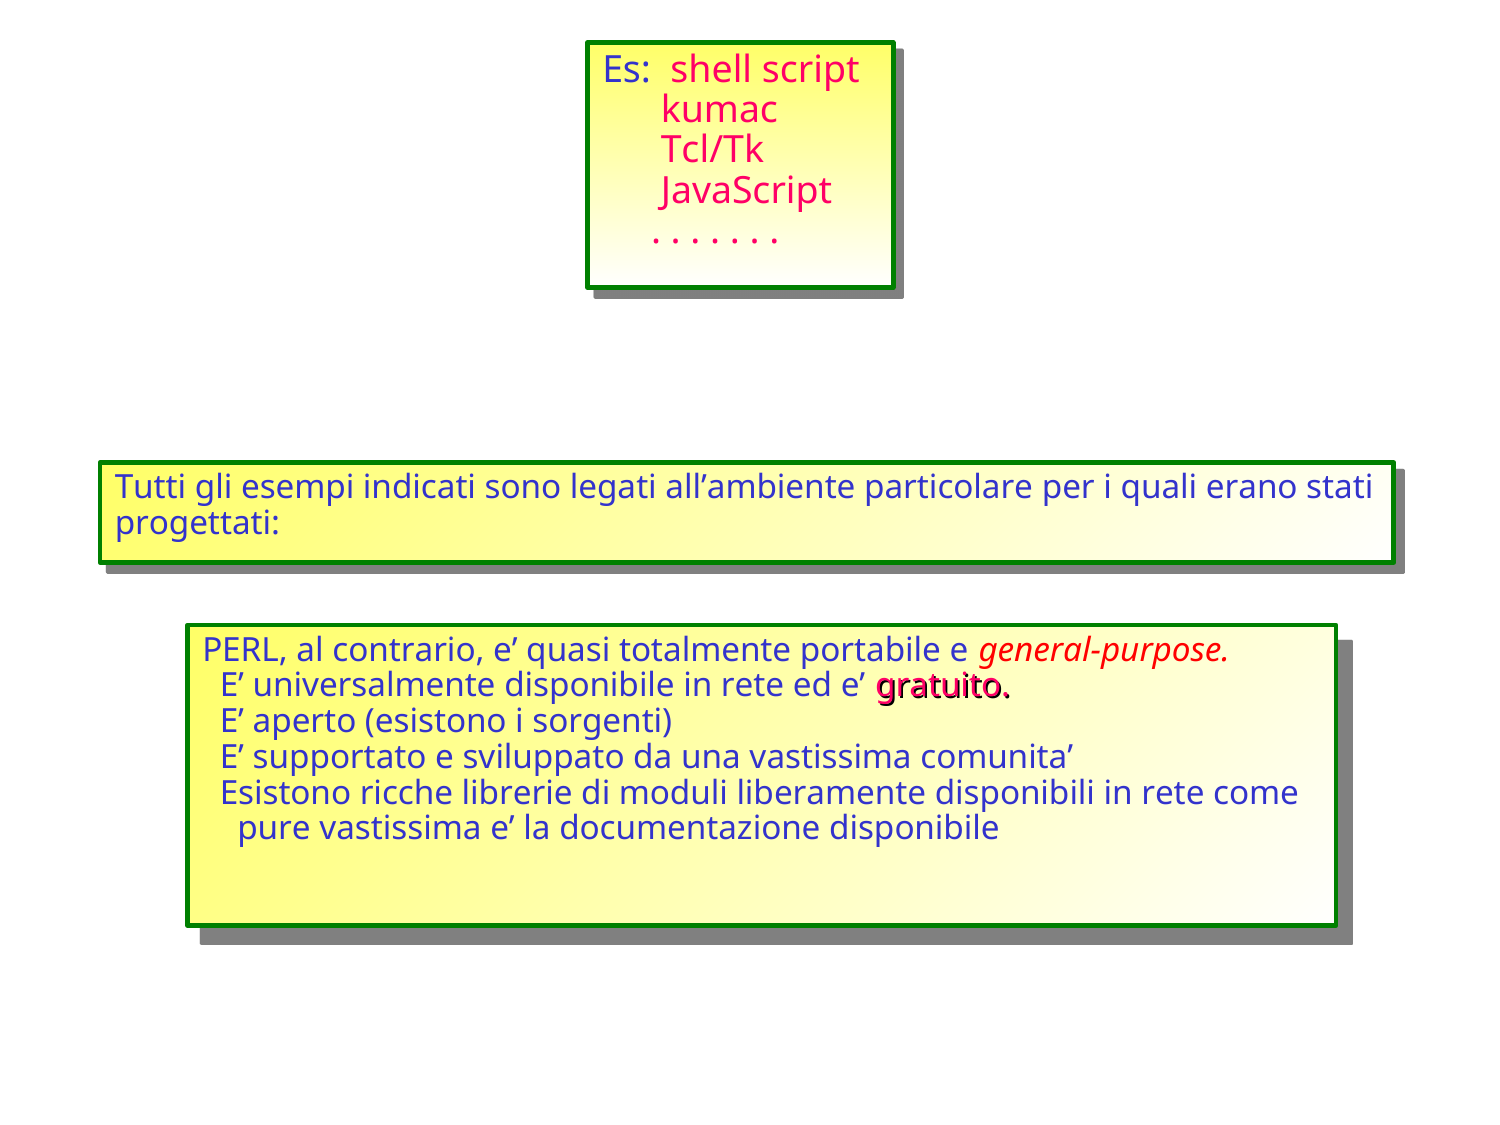

Es: shell script
 kumac
 Tcl/Tk
 JavaScript
 . . . . . . .
Tutti gli esempi indicati sono legati all’ambiente particolare per i quali erano stati
progettati:
PERL, al contrario, e’ quasi totalmente portabile e general-purpose.
 E’ universalmente disponibile in rete ed e’ gratuito.
 E’ aperto (esistono i sorgenti)
 E’ supportato e sviluppato da una vastissima comunita’
 Esistono ricche librerie di moduli liberamente disponibili in rete come
 pure vastissima e’ la documentazione disponibile